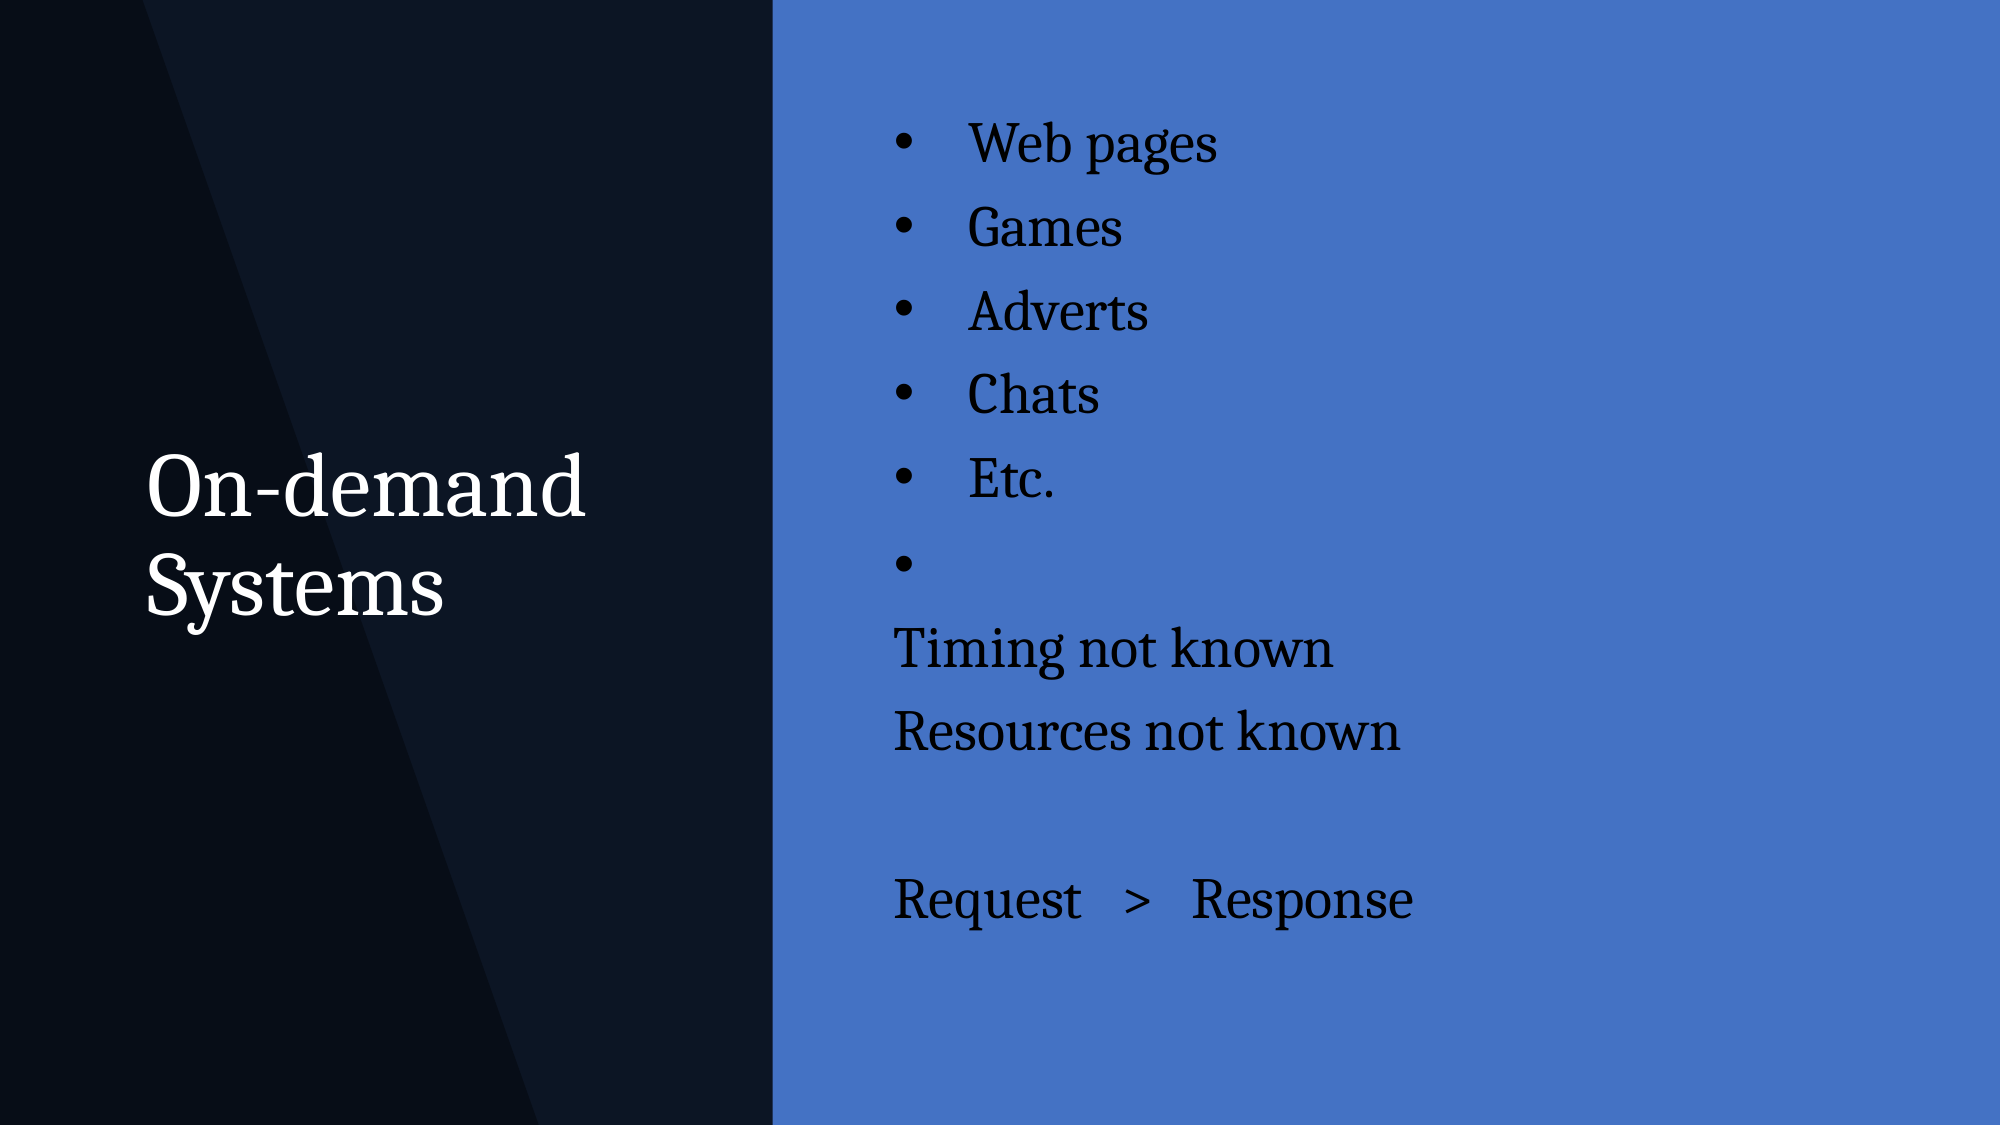

# On-demand Systems
Web pages
Games
Adverts
Chats
Etc.
Timing not known
Resources not known
Request   >   Response